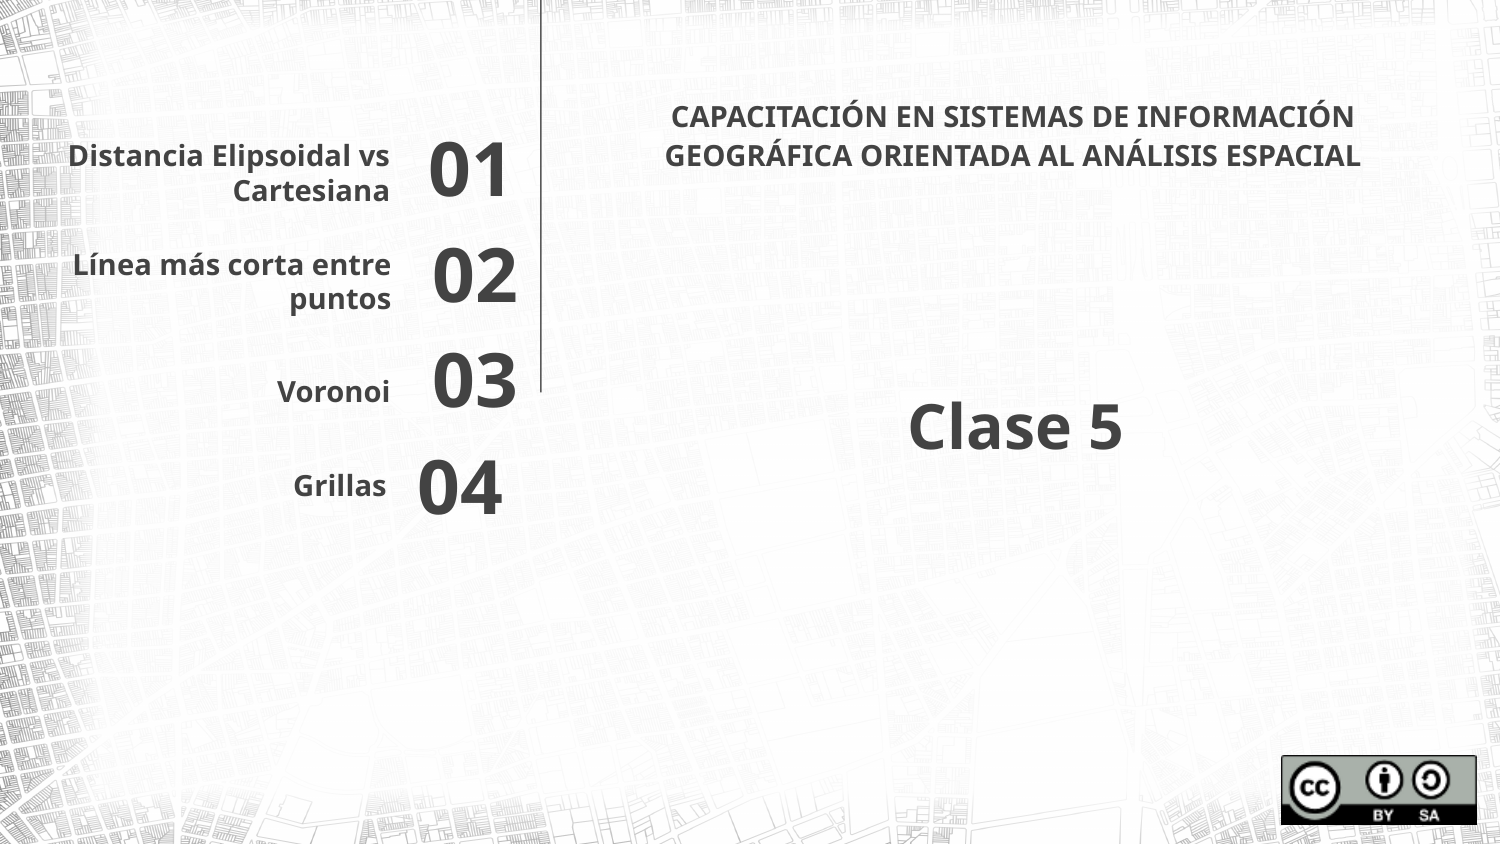

CAPACITACIÓN EN SISTEMAS DE INFORMACIÓN GEOGRÁFICA ORIENTADA AL ANÁLISIS ESPACIAL
01
Distancia Elipsoidal vs Cartesiana
02
Línea más corta entre puntos
Voronoi
03
Clase 5
Grillas
04